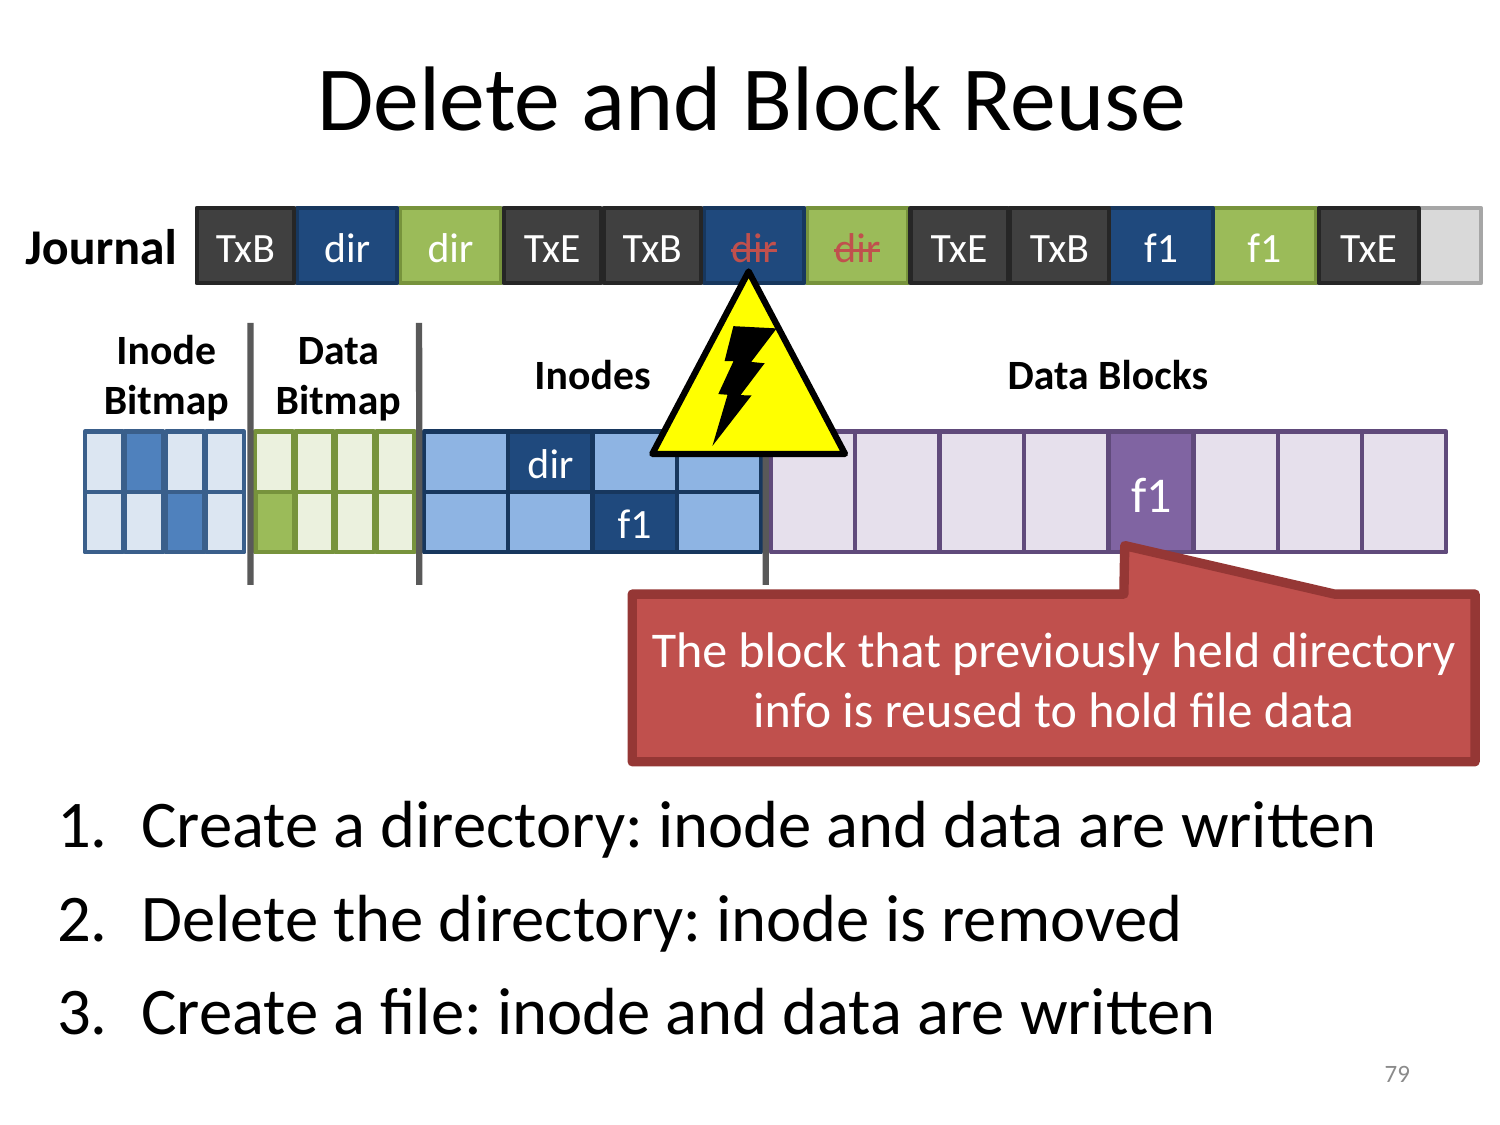

# Delete and Block Reuse
Journal
TxB
dir
dir
TxE
TxB
dir
dir
TxE
TxB
f1
f1
TxE
Inode
Bitmap
Data
Bitmap
Inodes
Data Blocks
dir
f1
dir
f1
The block that previously held directory info is reused to hold file data
Create a directory: inode and data are written
Delete the directory: inode is removed
Create a file: inode and data are written